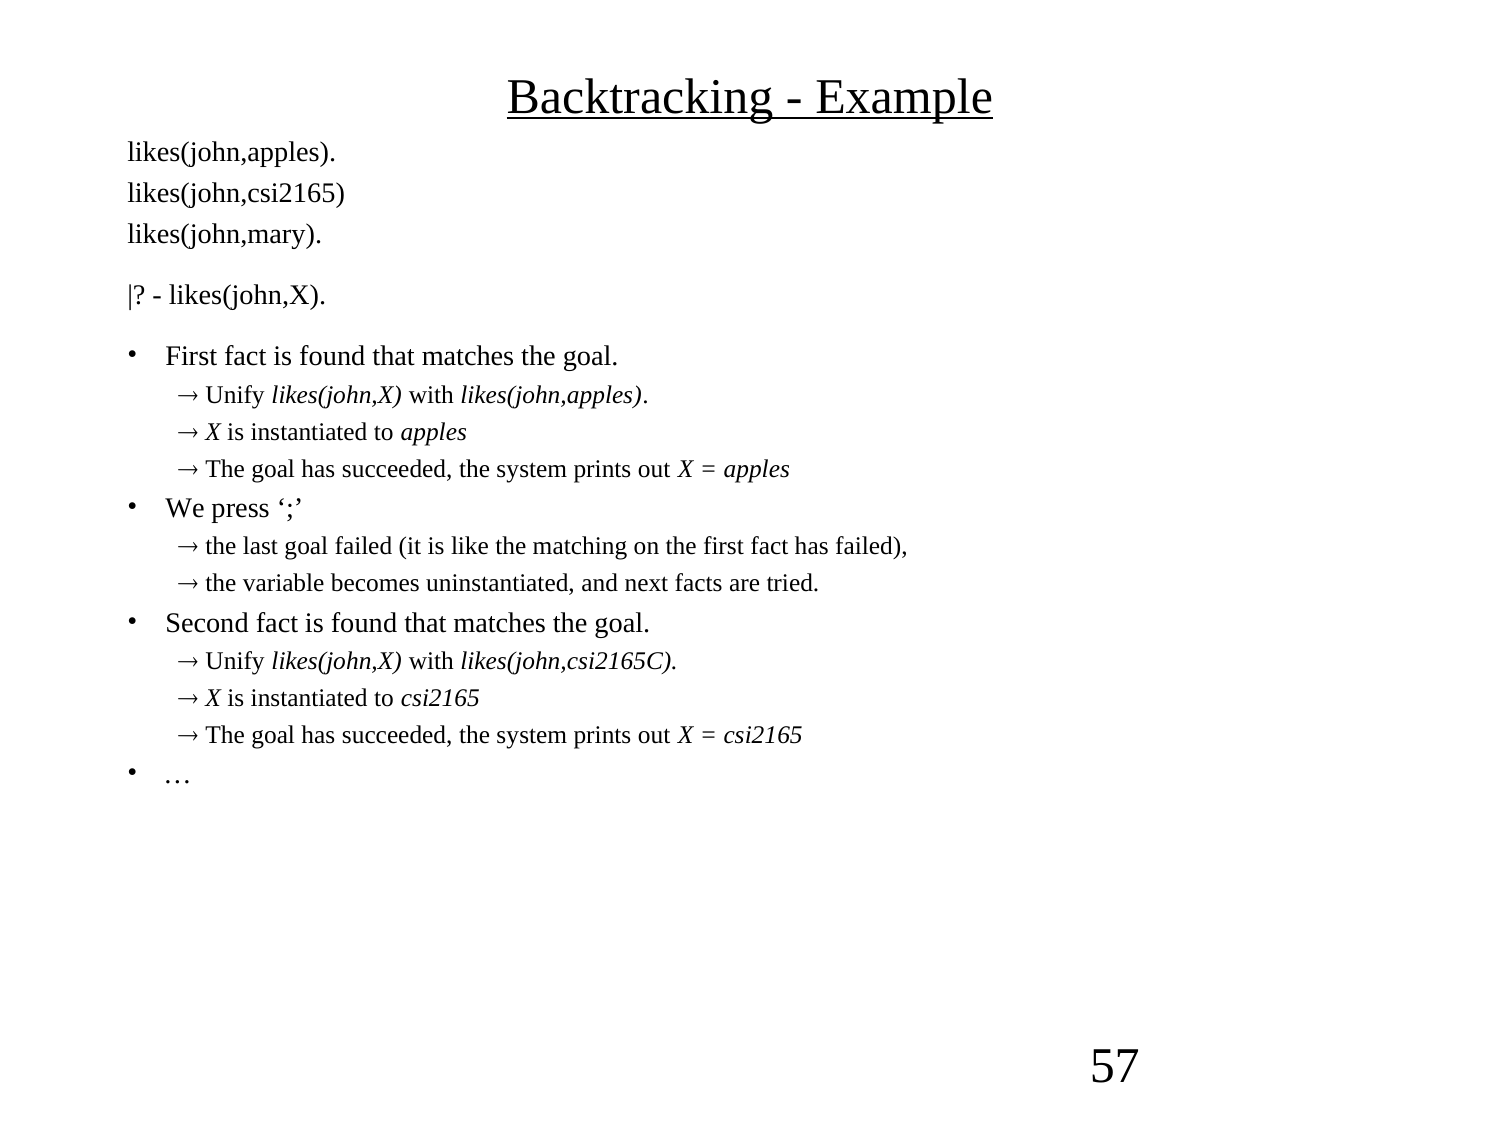

# Backtracking - Example
likes(john,apples).
likes(john,csi2165)
likes(john,mary).
|? - likes(john,X).
First fact is found that matches the goal.
 Unify likes(john,X) with likes(john,apples).
 X is instantiated to apples
 The goal has succeeded, the system prints out X = apples
We press ‘;’
 the last goal failed (it is like the matching on the first fact has failed),
 the variable becomes uninstantiated, and next facts are tried.
Second fact is found that matches the goal.
 Unify likes(john,X) with likes(john,csi2165C).
 X is instantiated to csi2165
 The goal has succeeded, the system prints out X = csi2165
…
57